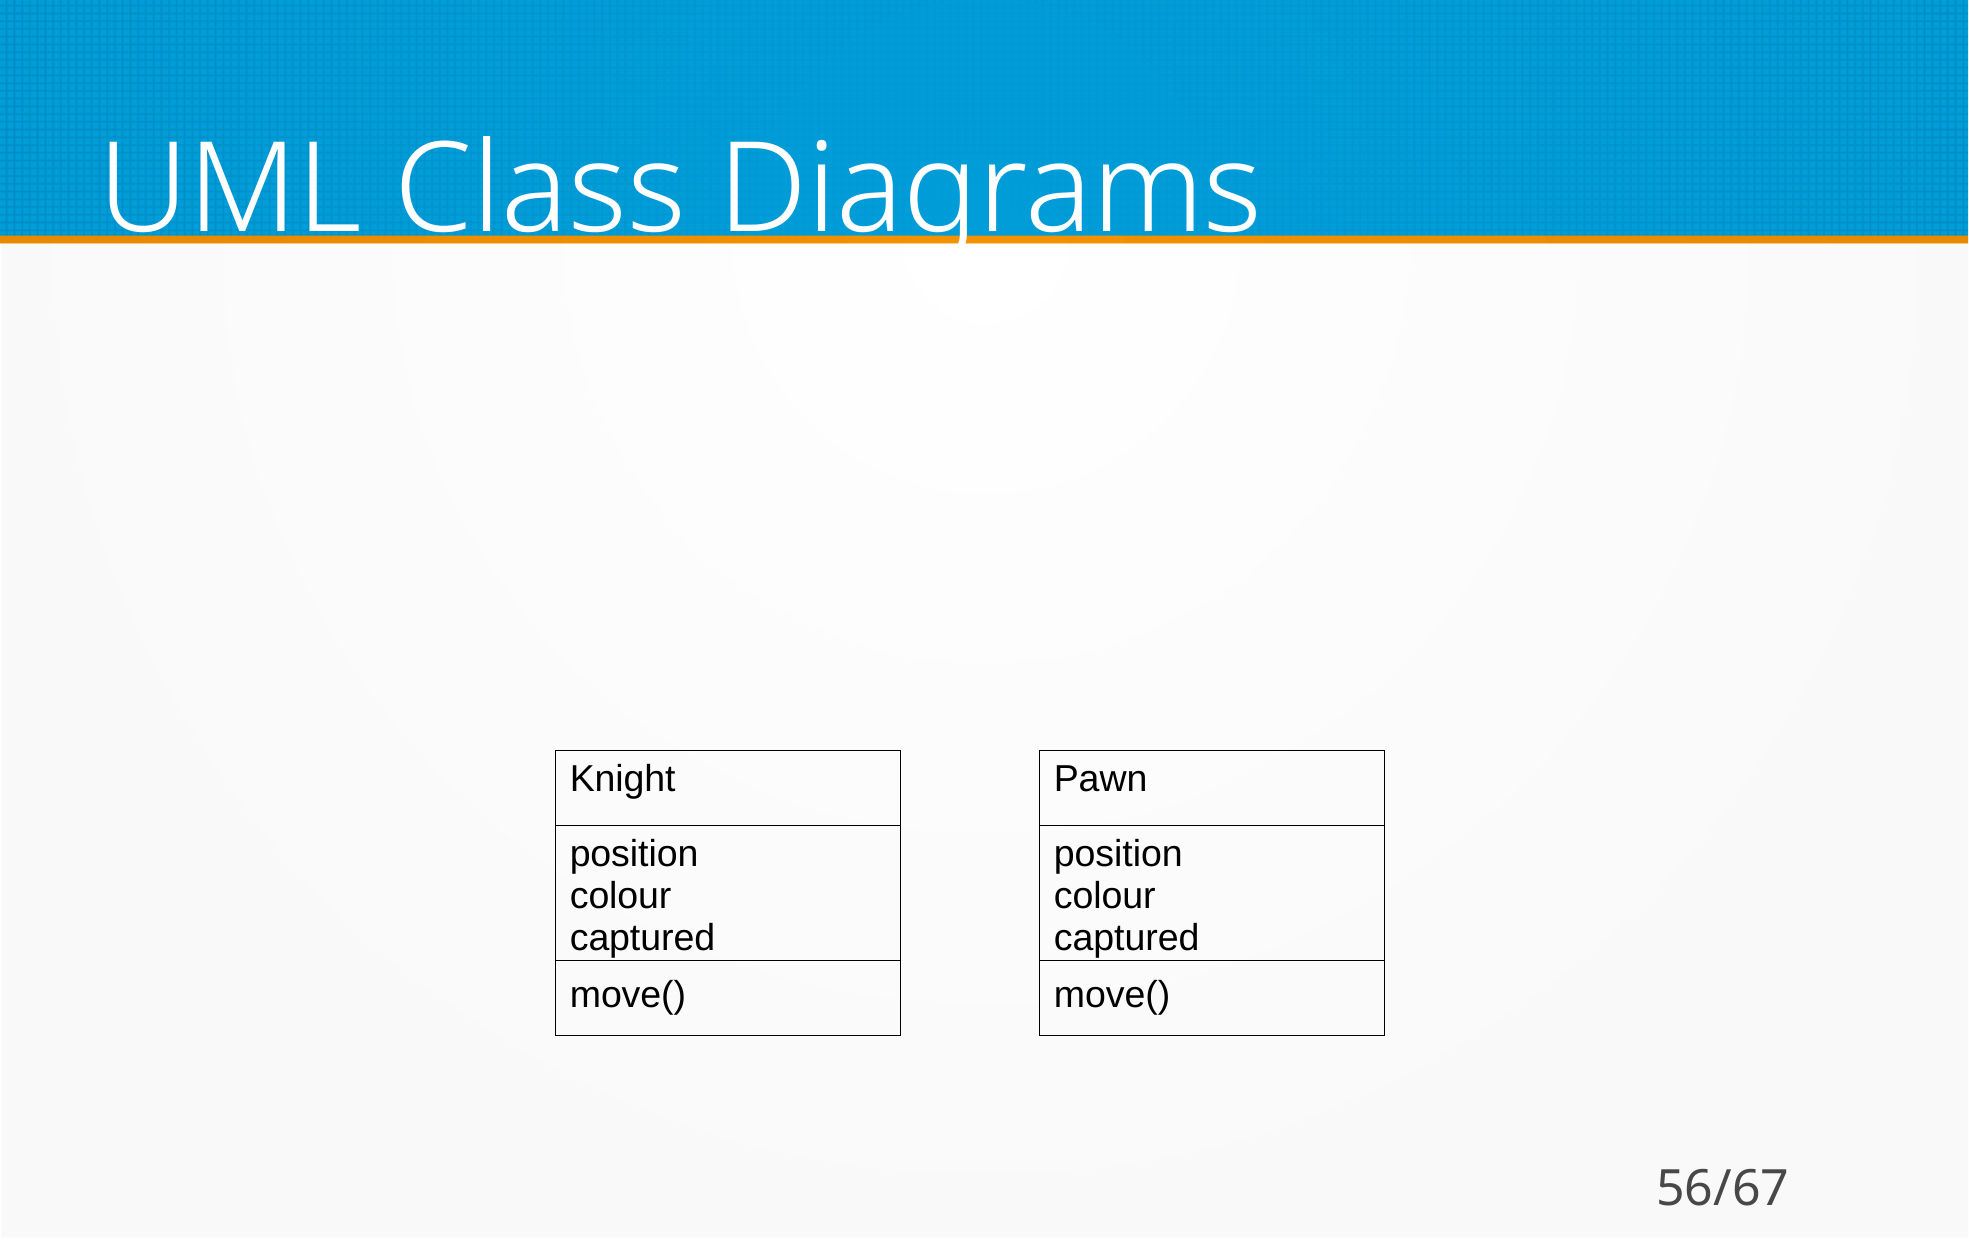

# UML Class Diagrams
Knight
Pawn
position
colour
captured
position
colour
captured
move()
move()
56